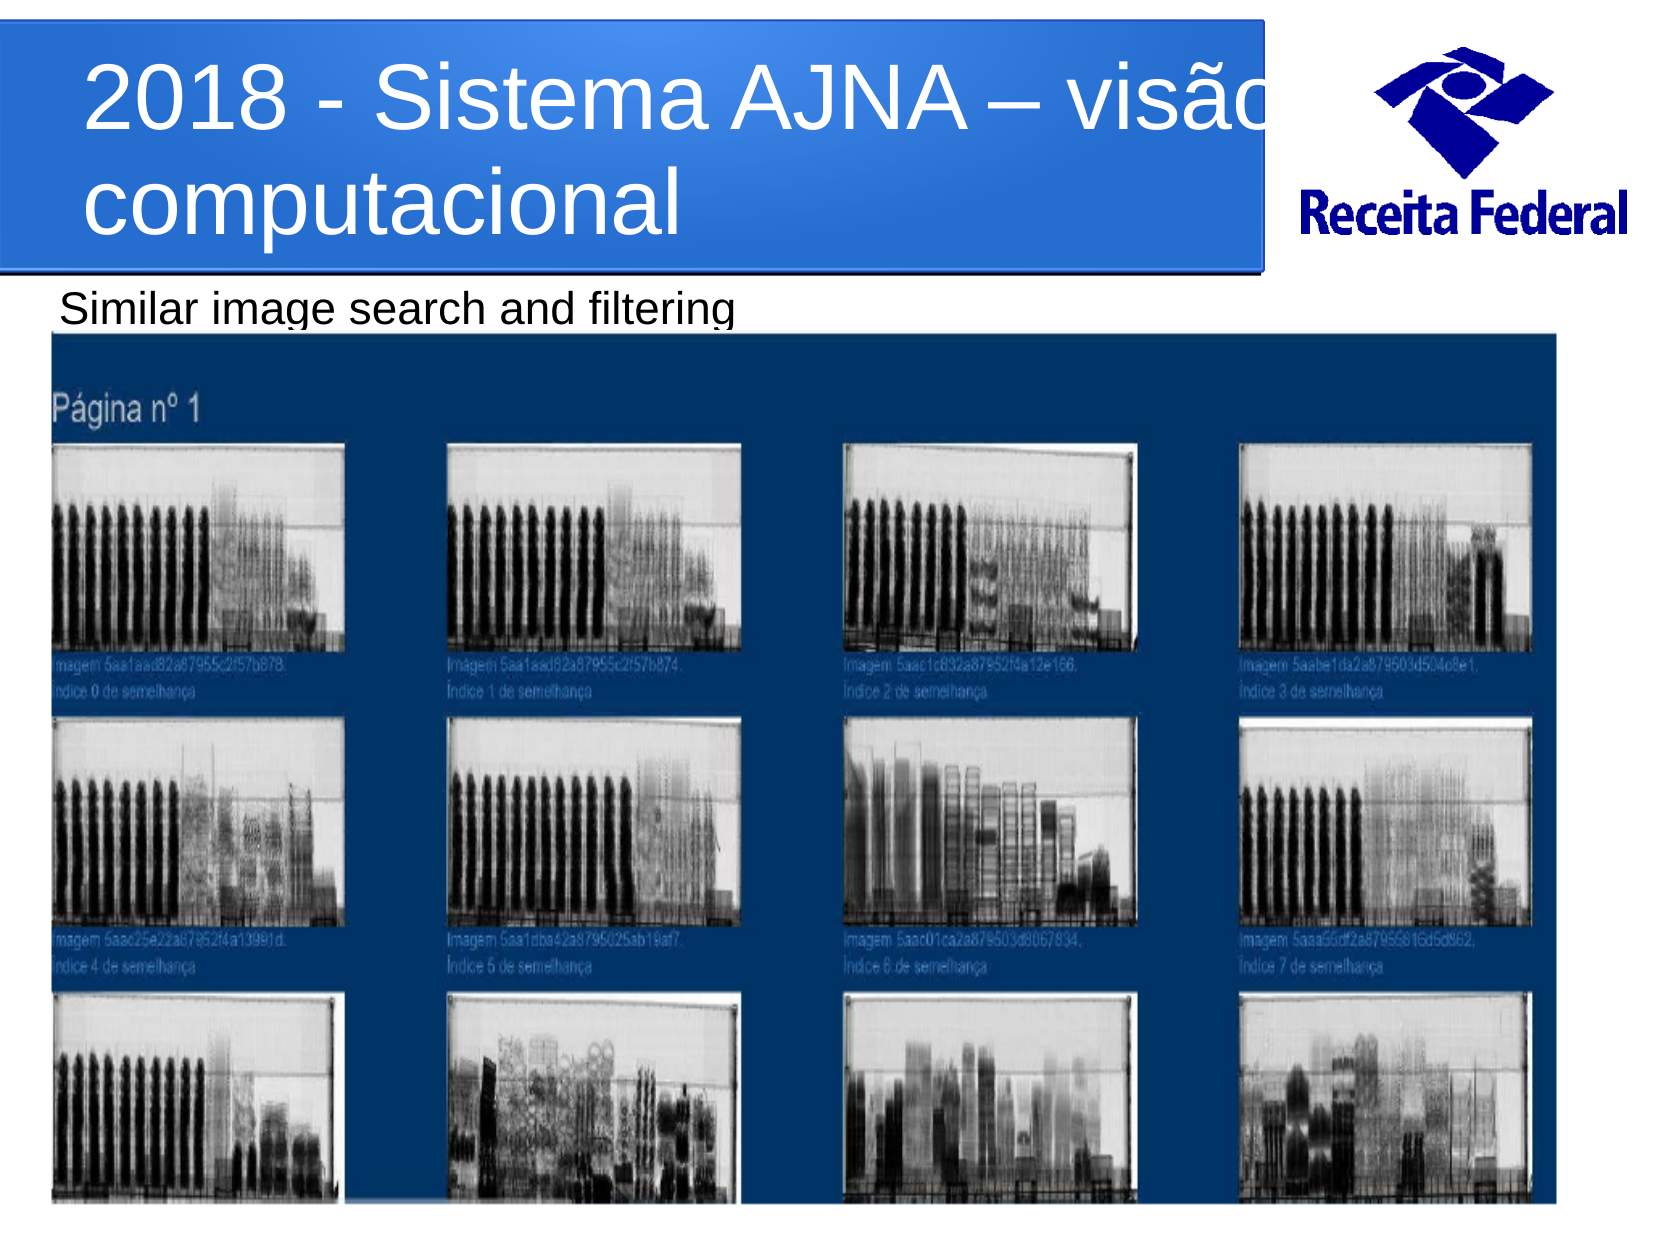

# 2018 - Sistema AJNA – visão computacional
Similar image search and filtering